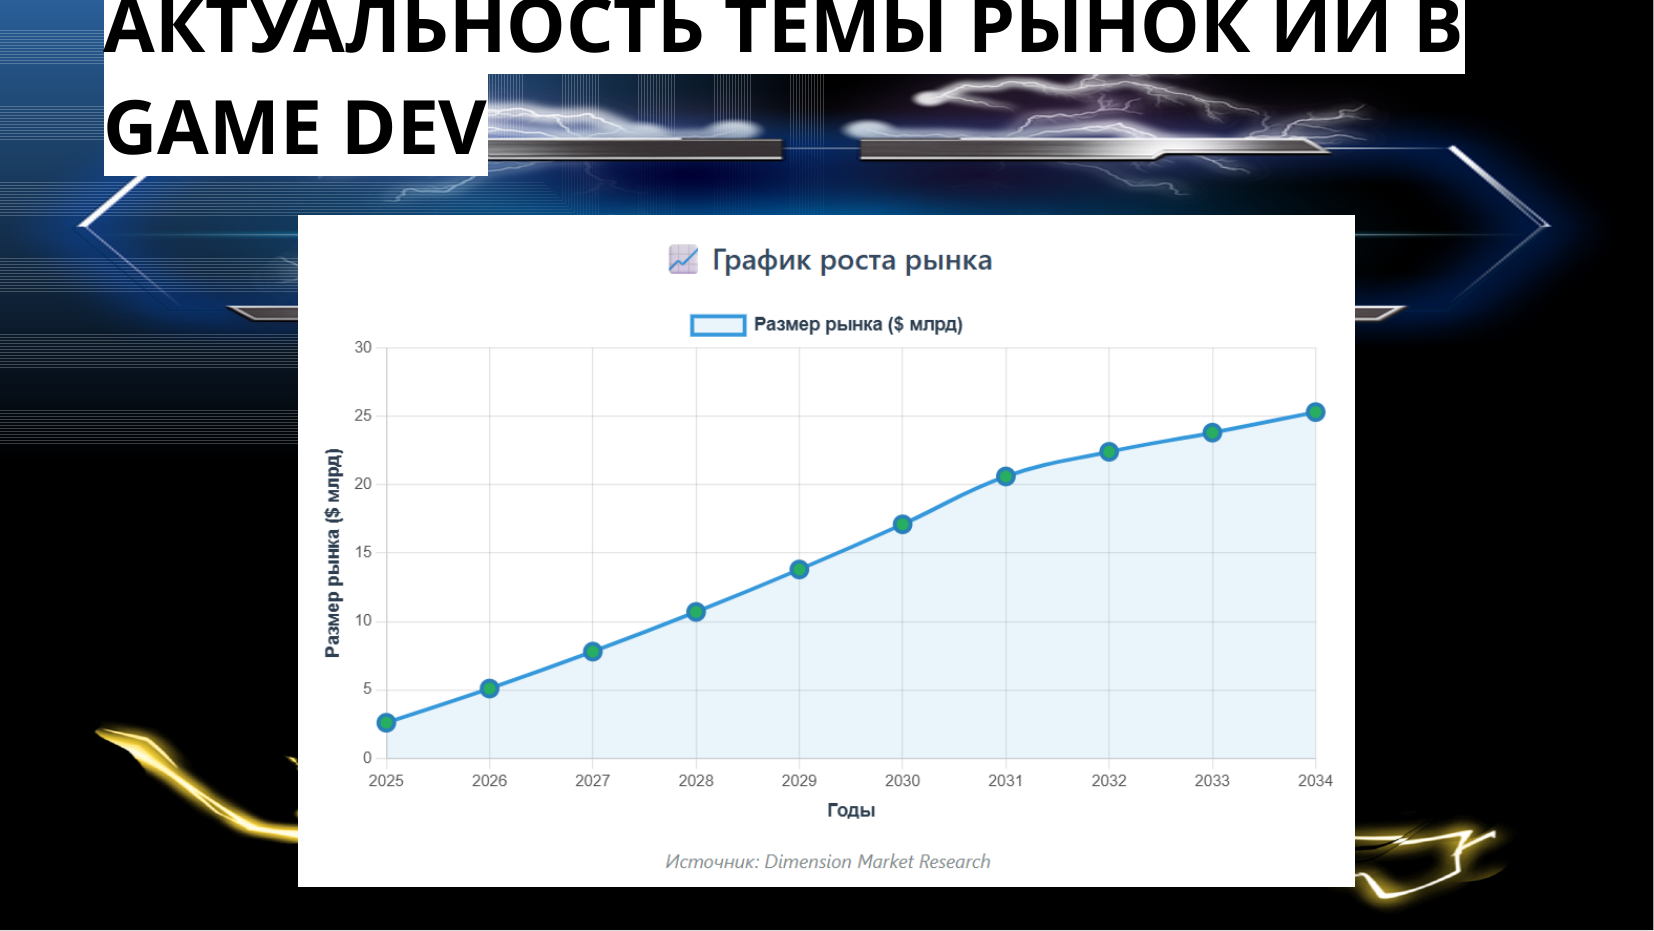

# Актуальность темы рынок ИИ в Game Dev